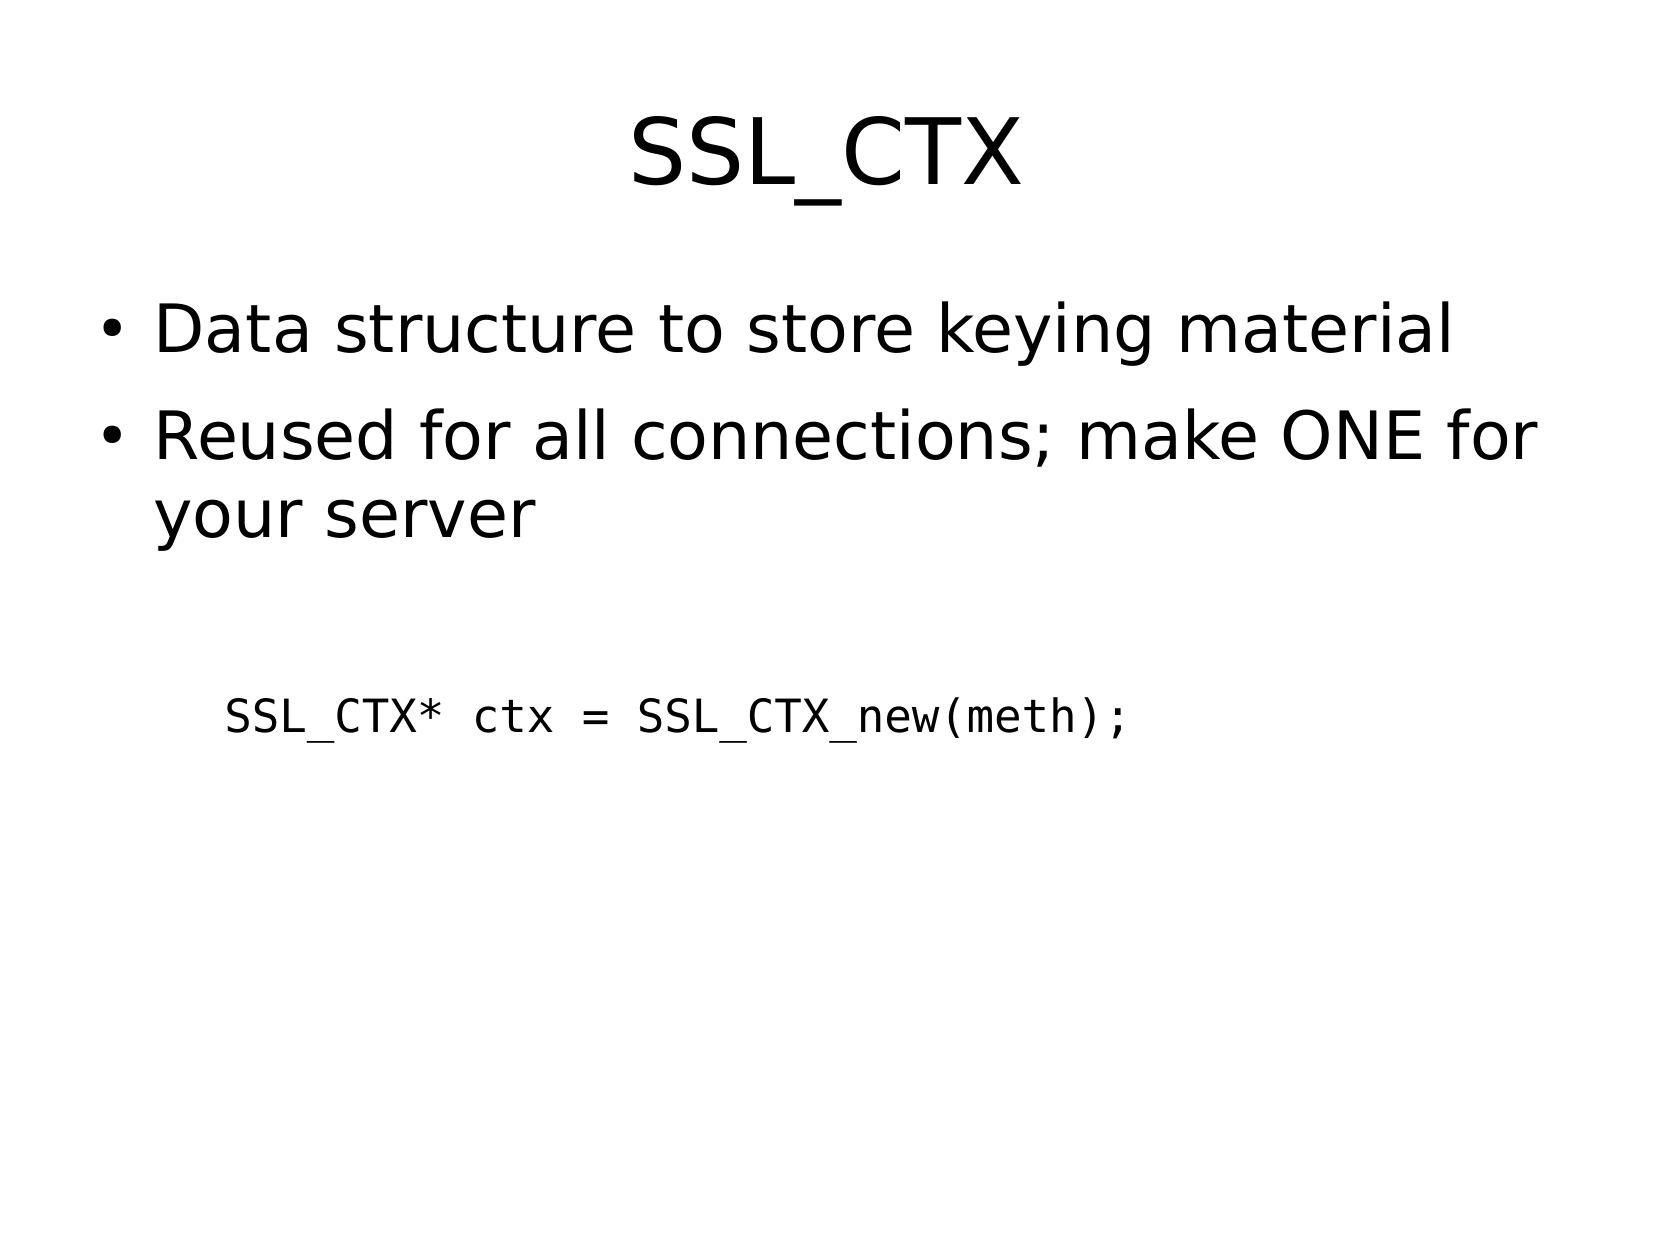

# SSL_CTX
Data structure to store keying material
Reused for all connections; make ONE for your server
SSL_CTX* ctx = SSL_CTX_new(meth);